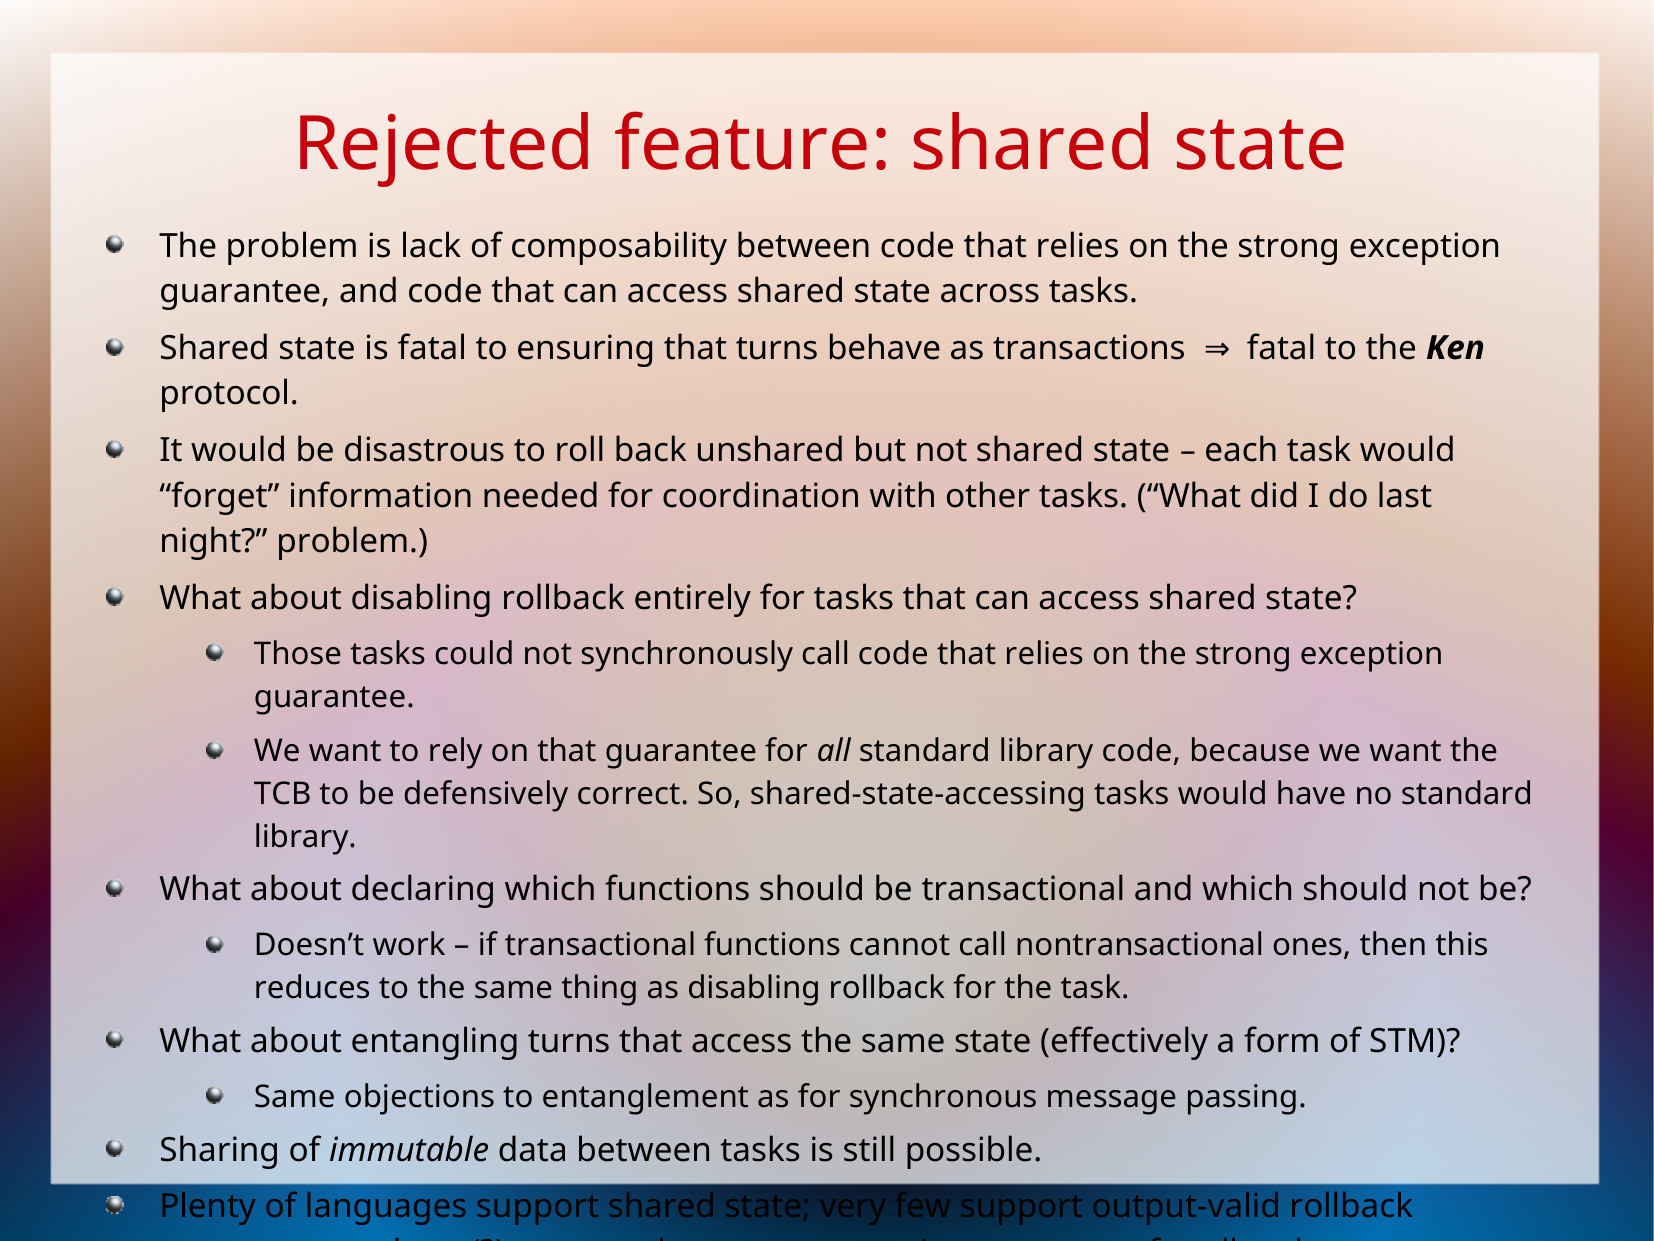

# Rejected feature: shared state
The problem is lack of composability between code that relies on the strong exception guarantee, and code that can access shared state across tasks.
Shared state is fatal to ensuring that turns behave as transactions ⇒ fatal to the Ken protocol.
It would be disastrous to roll back unshared but not shared state – each task would “forget” information needed for coordination with other tasks. (“What did I do last night?” problem.)
What about disabling rollback entirely for tasks that can access shared state?
Those tasks could not synchronously call code that relies on the strong exception guarantee.
We want to rely on that guarantee for all standard library code, because we want the TCB to be defensively correct. So, shared-state-accessing tasks would have no standard library.
What about declaring which functions should be transactional and which should not be?
Doesn’t work – if transactional functions cannot call nontransactional ones, then this reduces to the same thing as disabling rollback for the task.
What about entangling turns that access the same state (effectively a form of STM)?
Same objections to entanglement as for synchronous message passing.
Sharing of immutable data between tasks is still possible.
Plenty of languages support shared state; very few support output-valid rollback recovery; no others (?) support the strong exception guarantee for all code.